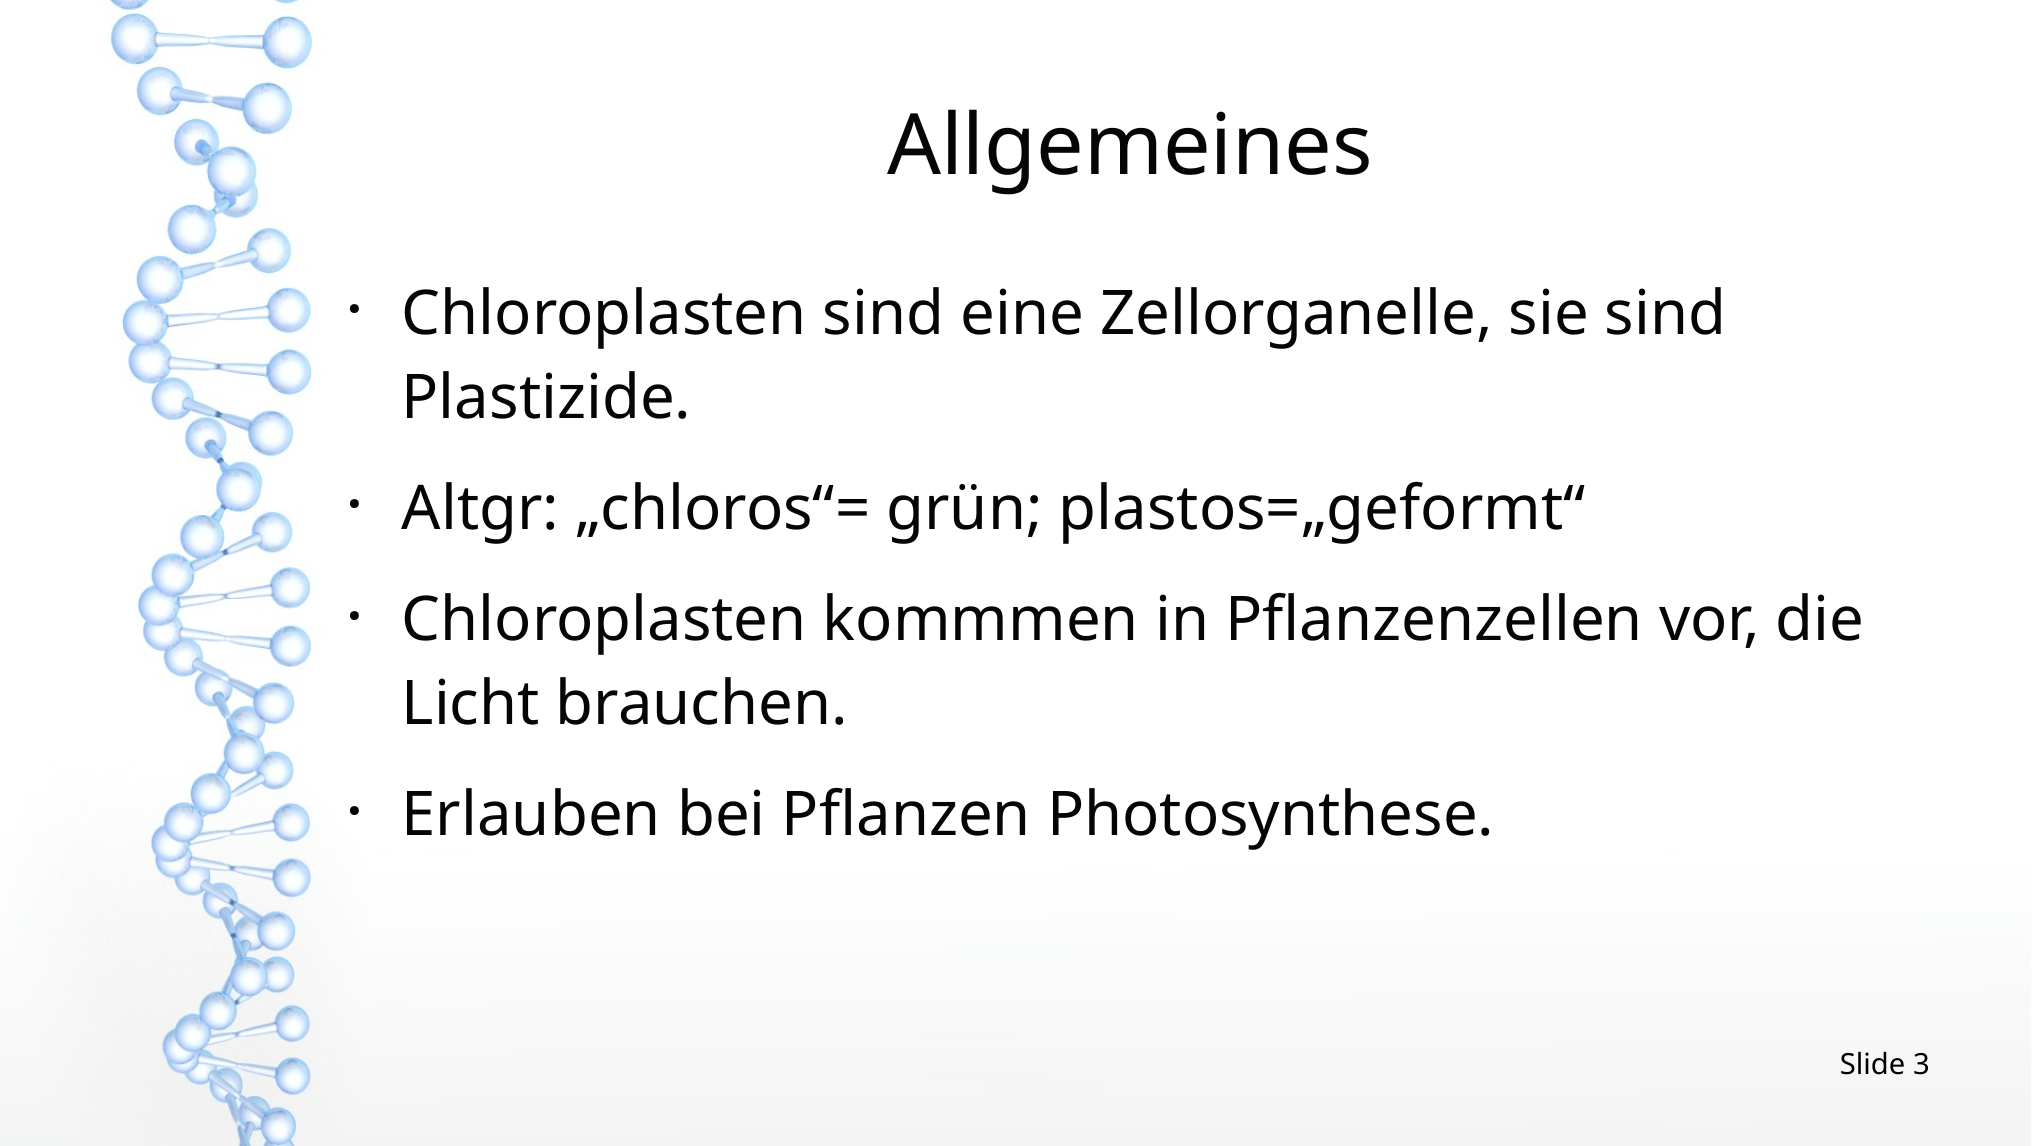

# Allgemeines
Chloroplasten sind eine Zellorganelle, sie sind Plastizide.
Altgr: „chloros“= grün; plastos=„geformt“
Chloroplasten kommmen in Pflanzenzellen vor, die Licht brauchen.
Erlauben bei Pflanzen Photosynthese.
3